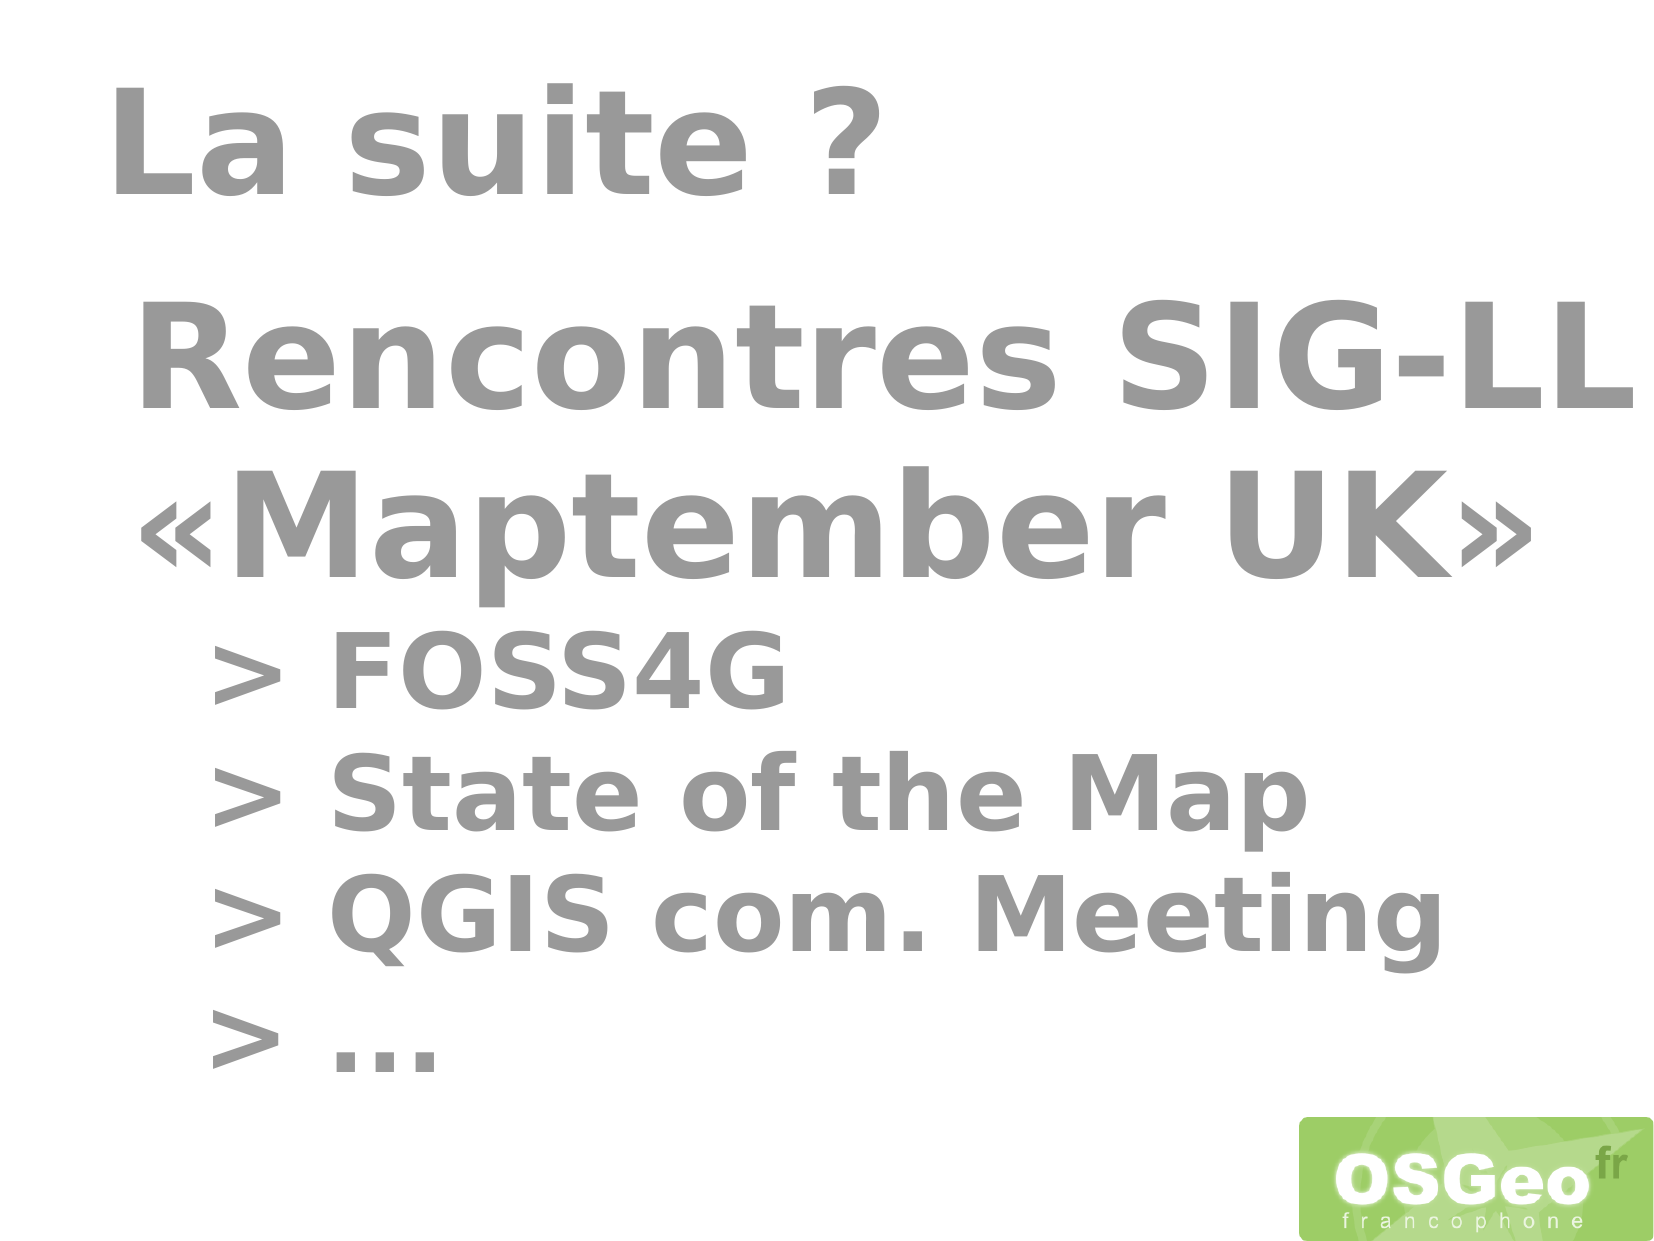

La suite ?
Rencontres SIG-LL
«Maptember UK»
	> FOSS4G
	> State of the Map
	> QGIS com. Meeting
 > ...